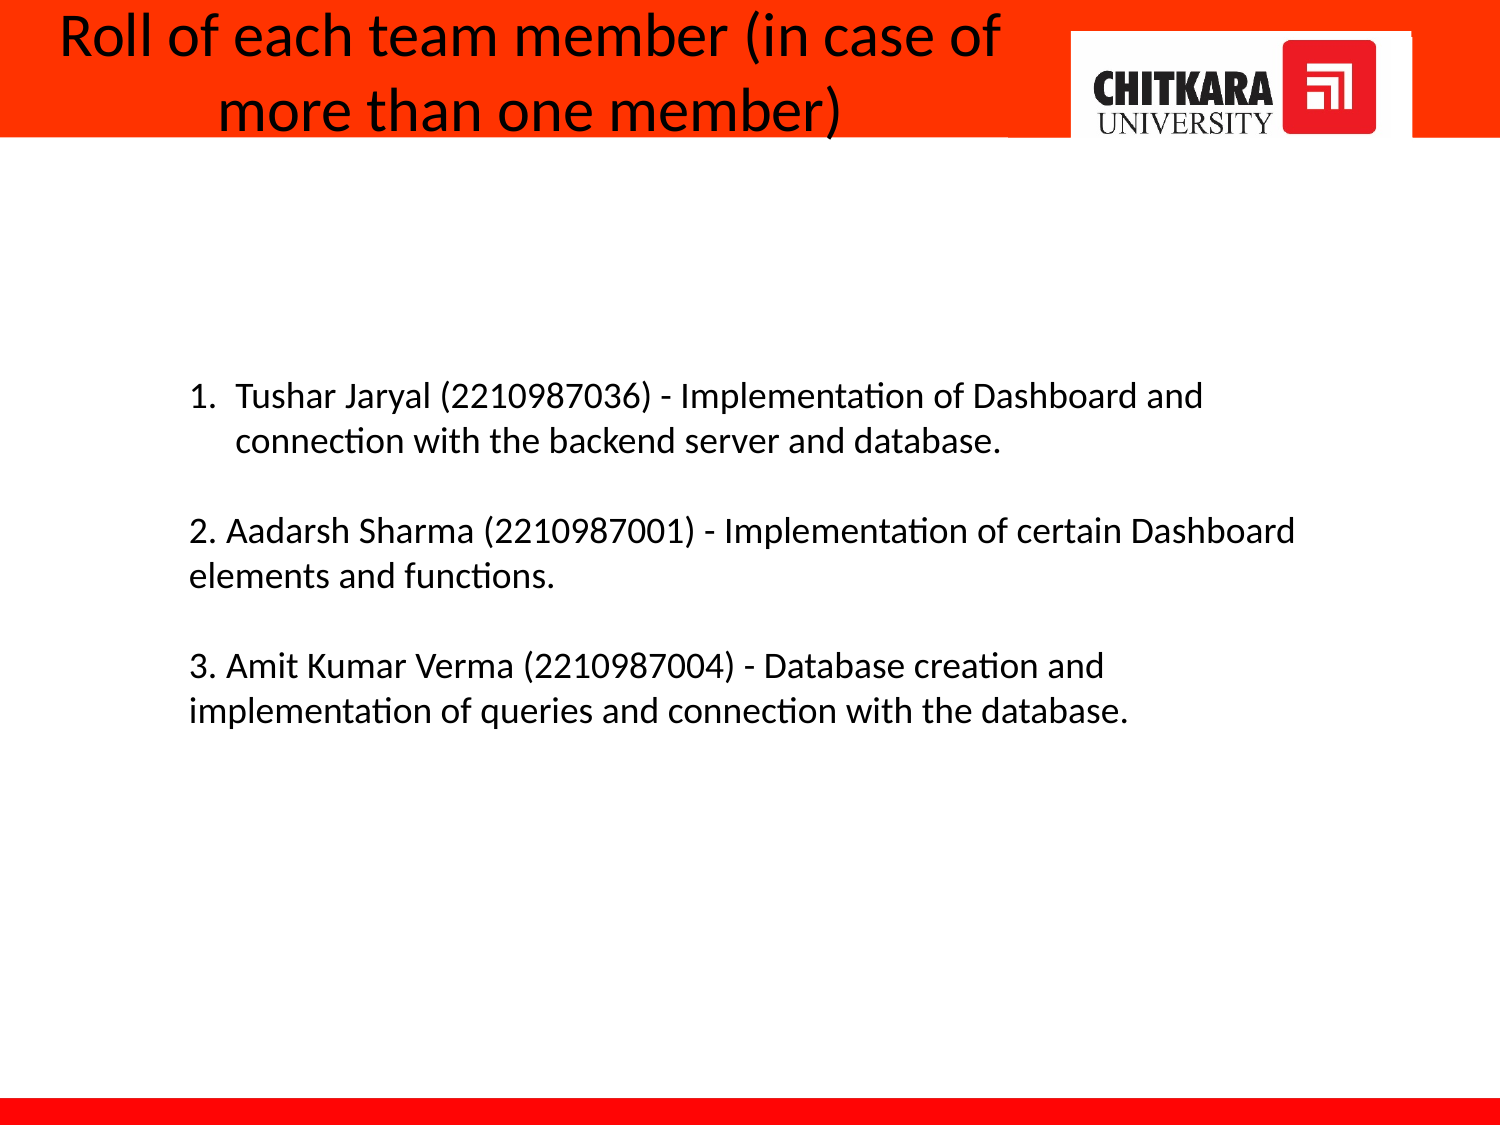

# Roll of each team member (in case of more than one member)
Tushar Jaryal (2210987036) - Implementation of Dashboard and connection with the backend server and database.
2. Aadarsh Sharma (2210987001) - Implementation of certain Dashboard elements and functions.
3. Amit Kumar Verma (2210987004) - Database creation and implementation of queries and connection with the database.